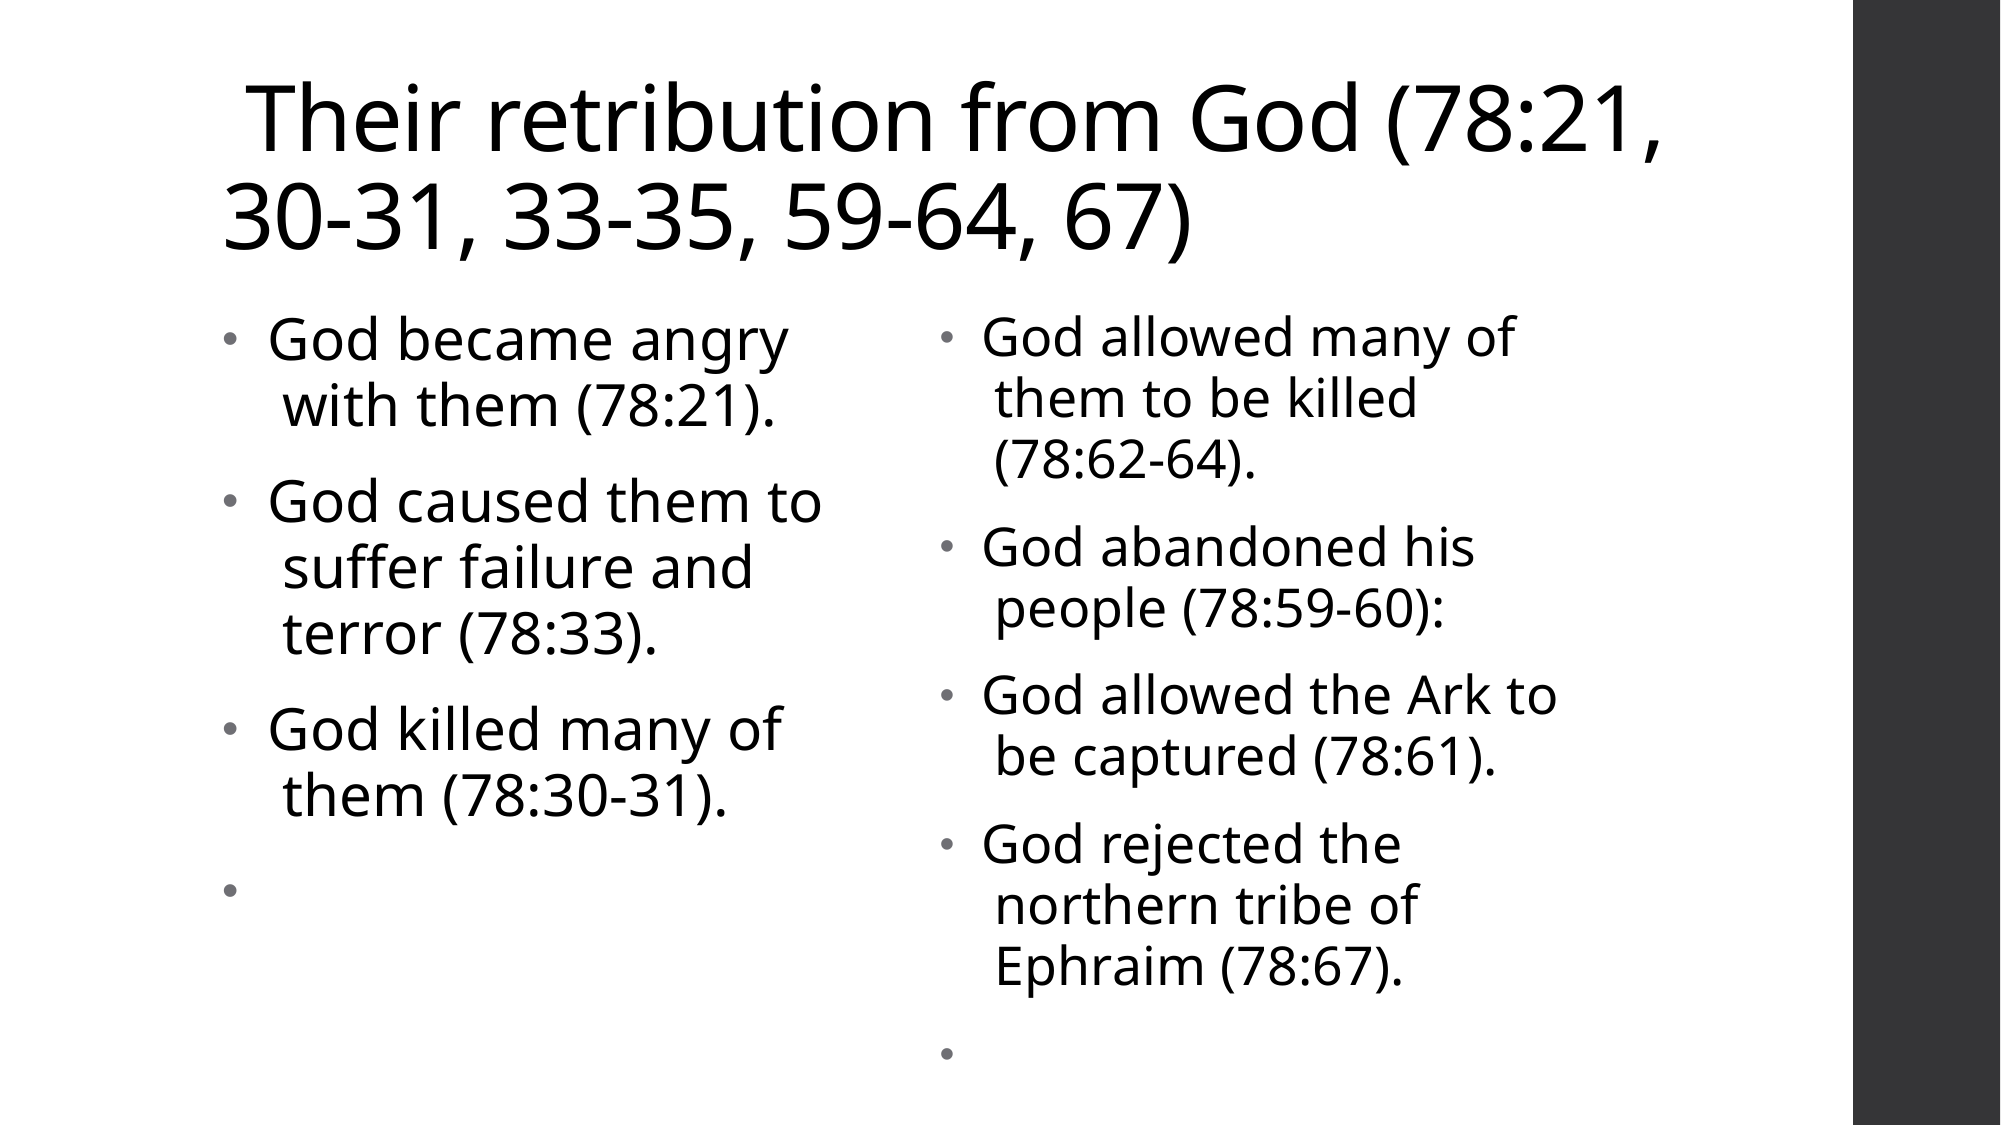

# Their retribution from God (78:21, 30-31, 33-35, 59-64, 67)
 God became angry with them (78:21).
 God caused them to suffer failure and terror (78:33).
 God killed many of them (78:30-31).
 God allowed many of them to be killed (78:62-64).
 God abandoned his people (78:59-60):
 God allowed the Ark to be captured (78:61).
 God rejected the northern tribe of Ephraim (78:67).